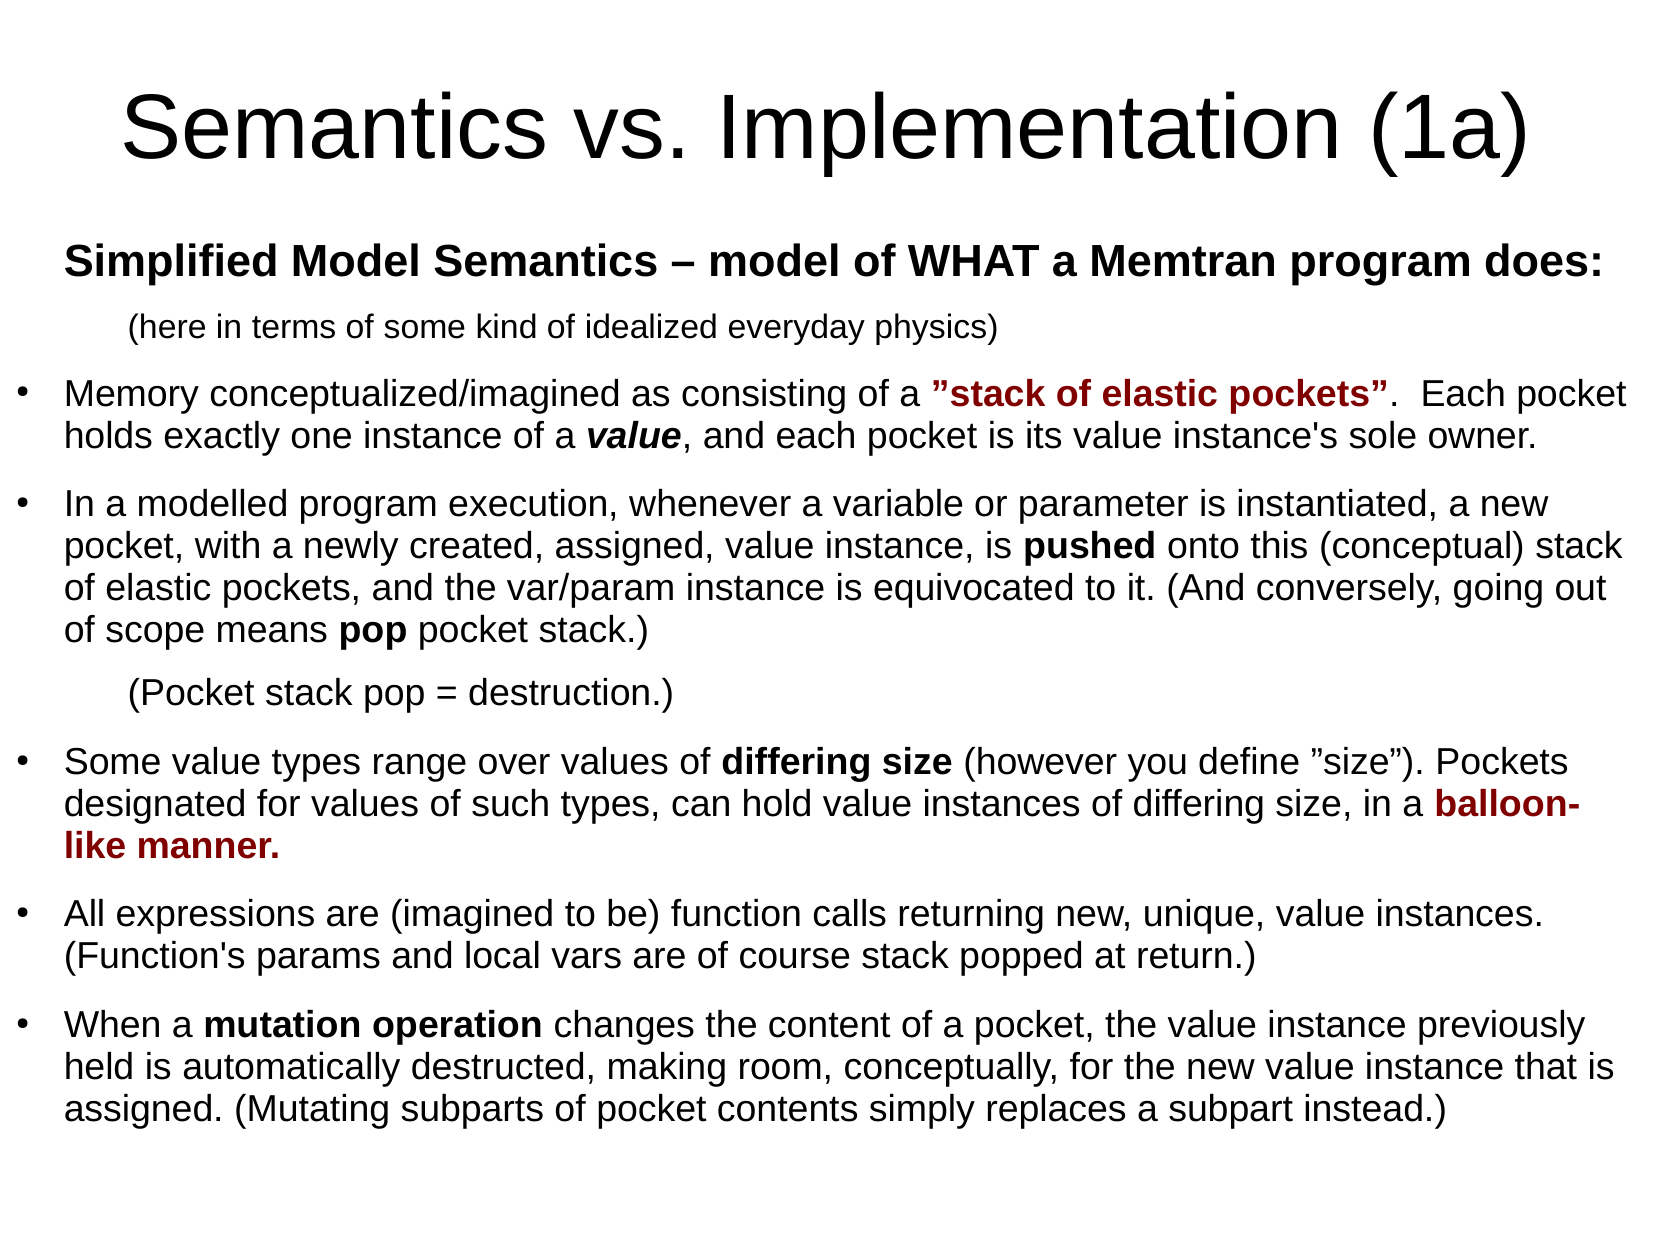

# Semantics vs. Implementation (1a)
Simplified Model Semantics – model of WHAT a Memtran program does:
(here in terms of some kind of idealized everyday physics)
Memory conceptualized/imagined as consisting of a ”stack of elastic pockets”. Each pocket holds exactly one instance of a value, and each pocket is its value instance's sole owner.
In a modelled program execution, whenever a variable or parameter is instantiated, a new pocket, with a newly created, assigned, value instance, is pushed onto this (conceptual) stack of elastic pockets, and the var/param instance is equivocated to it. (And conversely, going out of scope means pop pocket stack.)
(Pocket stack pop = destruction.)
Some value types range over values of differing size (however you define ”size”). Pockets designated for values of such types, can hold value instances of differing size, in a balloon-like manner.
All expressions are (imagined to be) function calls returning new, unique, value instances. (Function's params and local vars are of course stack popped at return.)
When a mutation operation changes the content of a pocket, the value instance previously held is automatically destructed, making room, conceptually, for the new value instance that is assigned. (Mutating subparts of pocket contents simply replaces a subpart instead.)